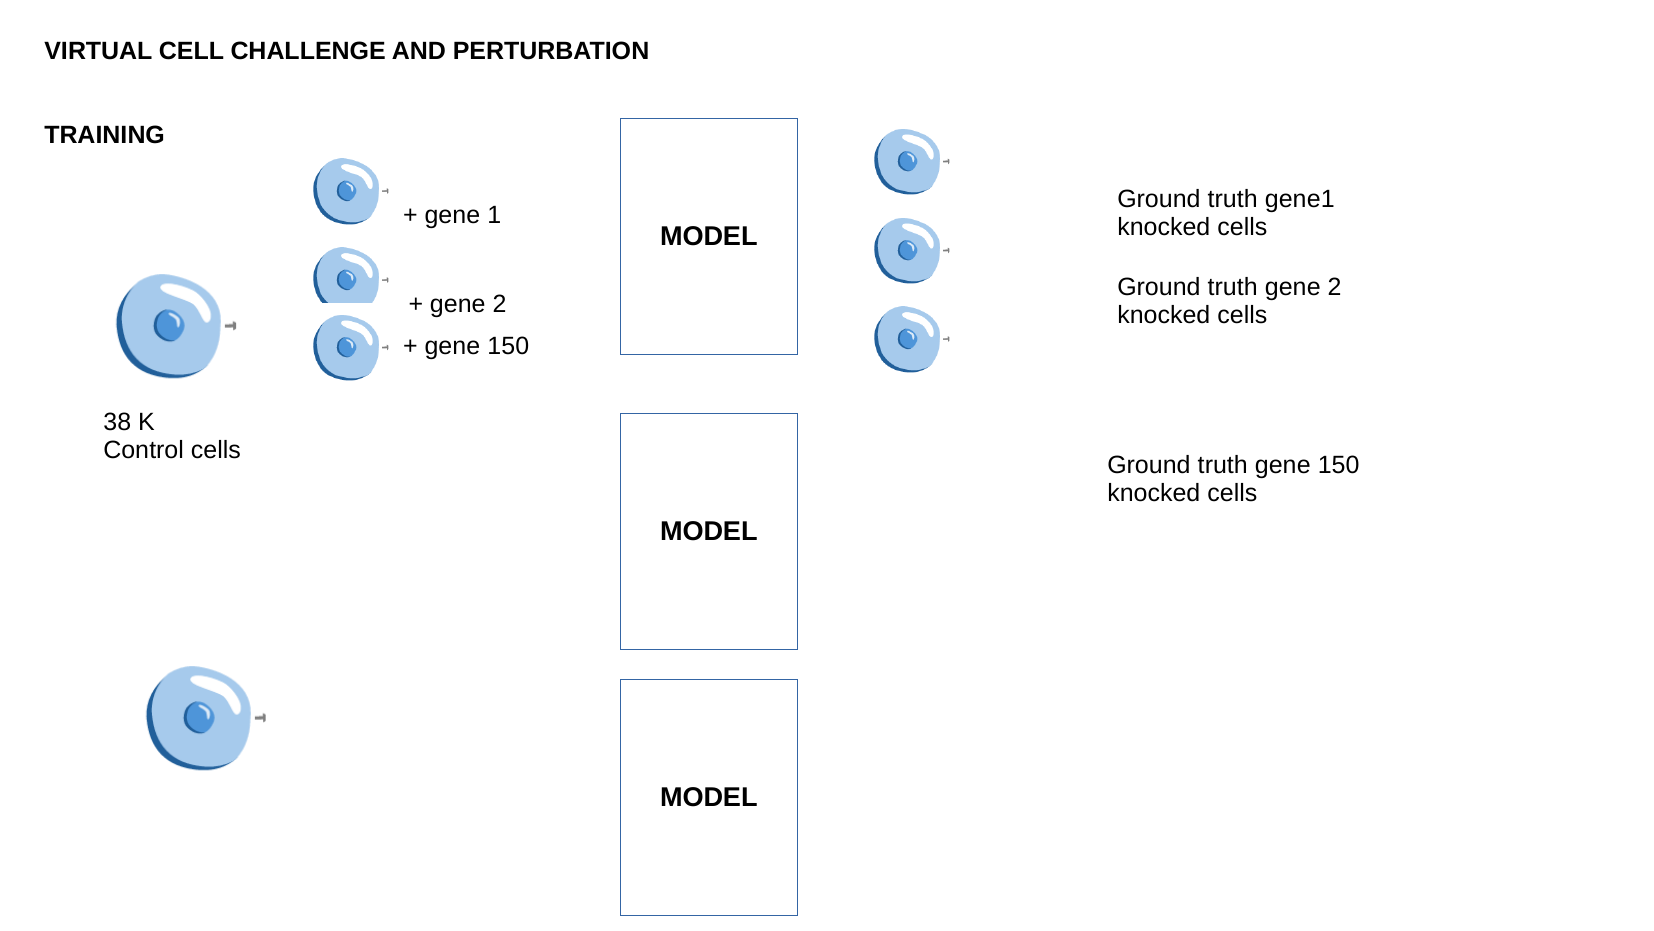

VIRTUAL CELL CHALLENGE AND PERTURBATION
TRAINING
MODEL
Ground truth gene1 knocked cells
+ gene 1
Ground truth gene 2 knocked cells
+ gene 2
+ gene 150
38 K
Control cells
MODEL
Ground truth gene 150 knocked cells
MODEL